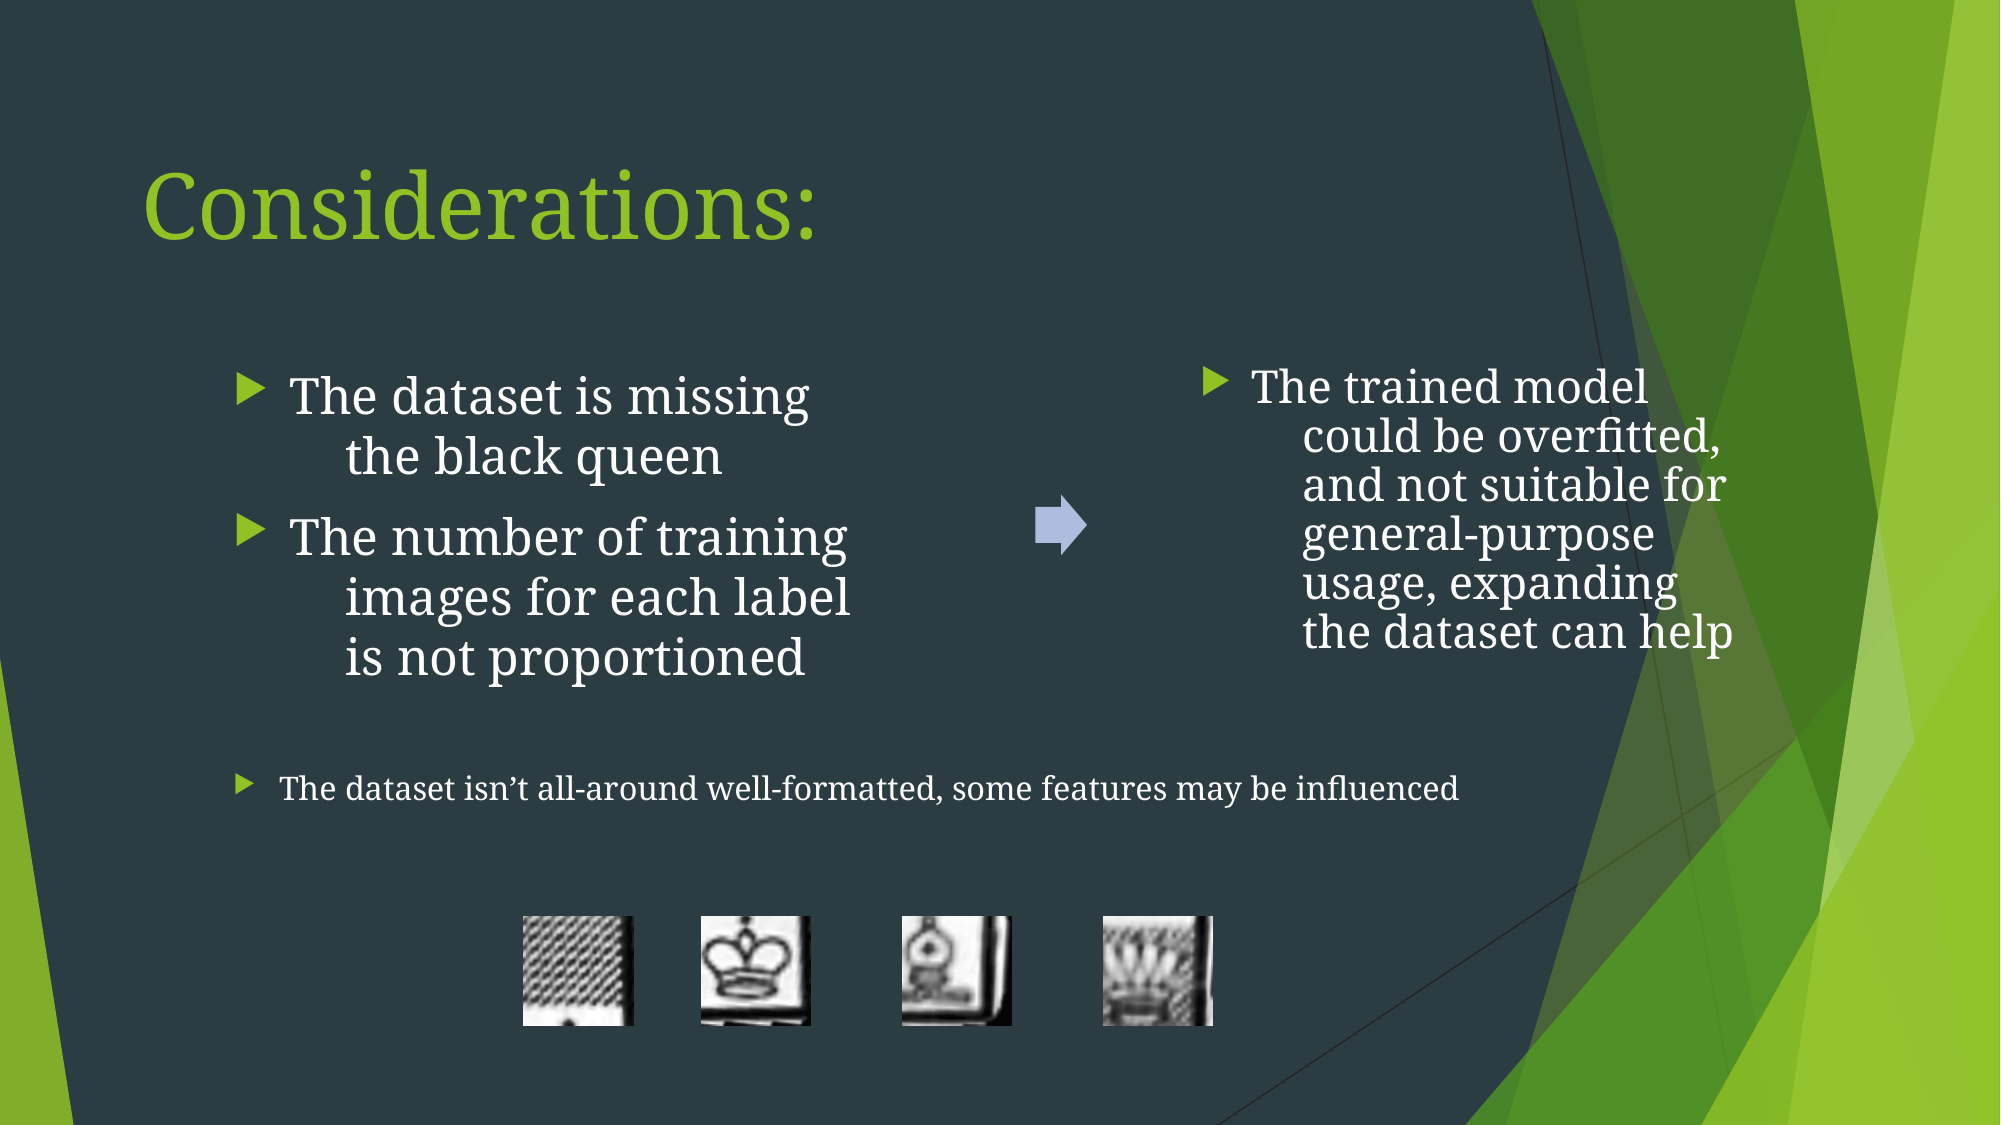

# Considerations:
The dataset is missing the black queen
The number of training images for each label is not proportioned
The trained model could be overfitted, and not suitable for general-purpose usage, expanding the dataset can help
The dataset isn’t all-around well-formatted, some features may be influenced